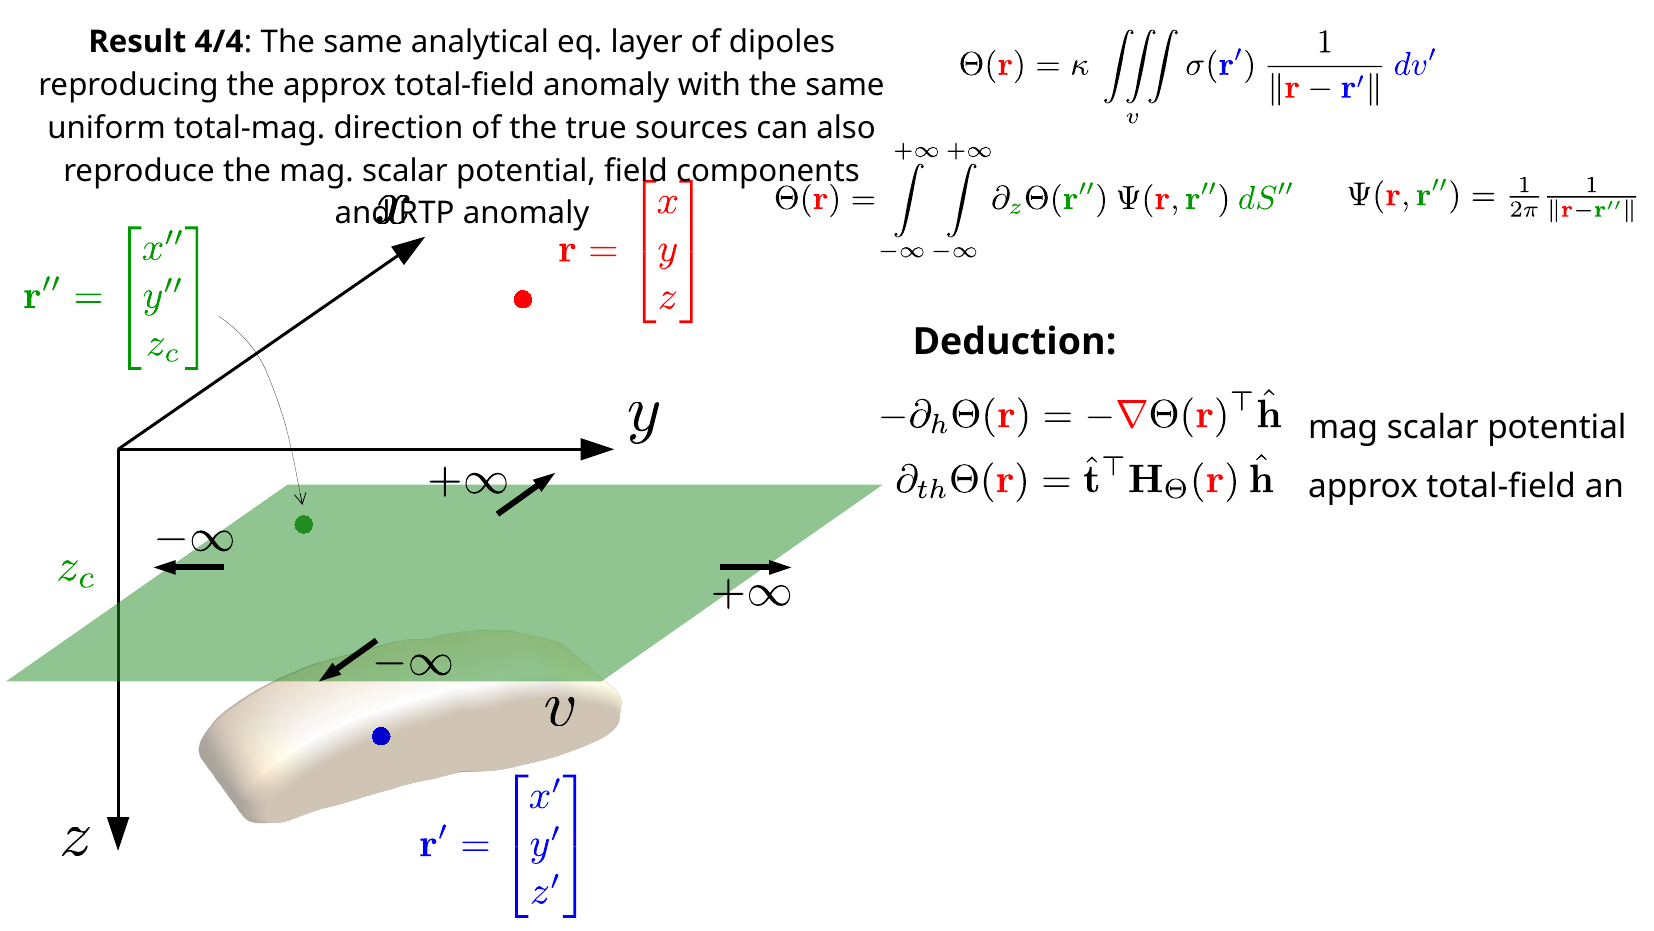

Result 4/4: The same analytical eq. layer of dipoles reproducing the approx total-field anomaly with the same uniform total-mag. direction of the true sources can also reproduce the mag. scalar potential, field components and RTP anomaly
Deduction:
mag scalar potential
approx total-field an